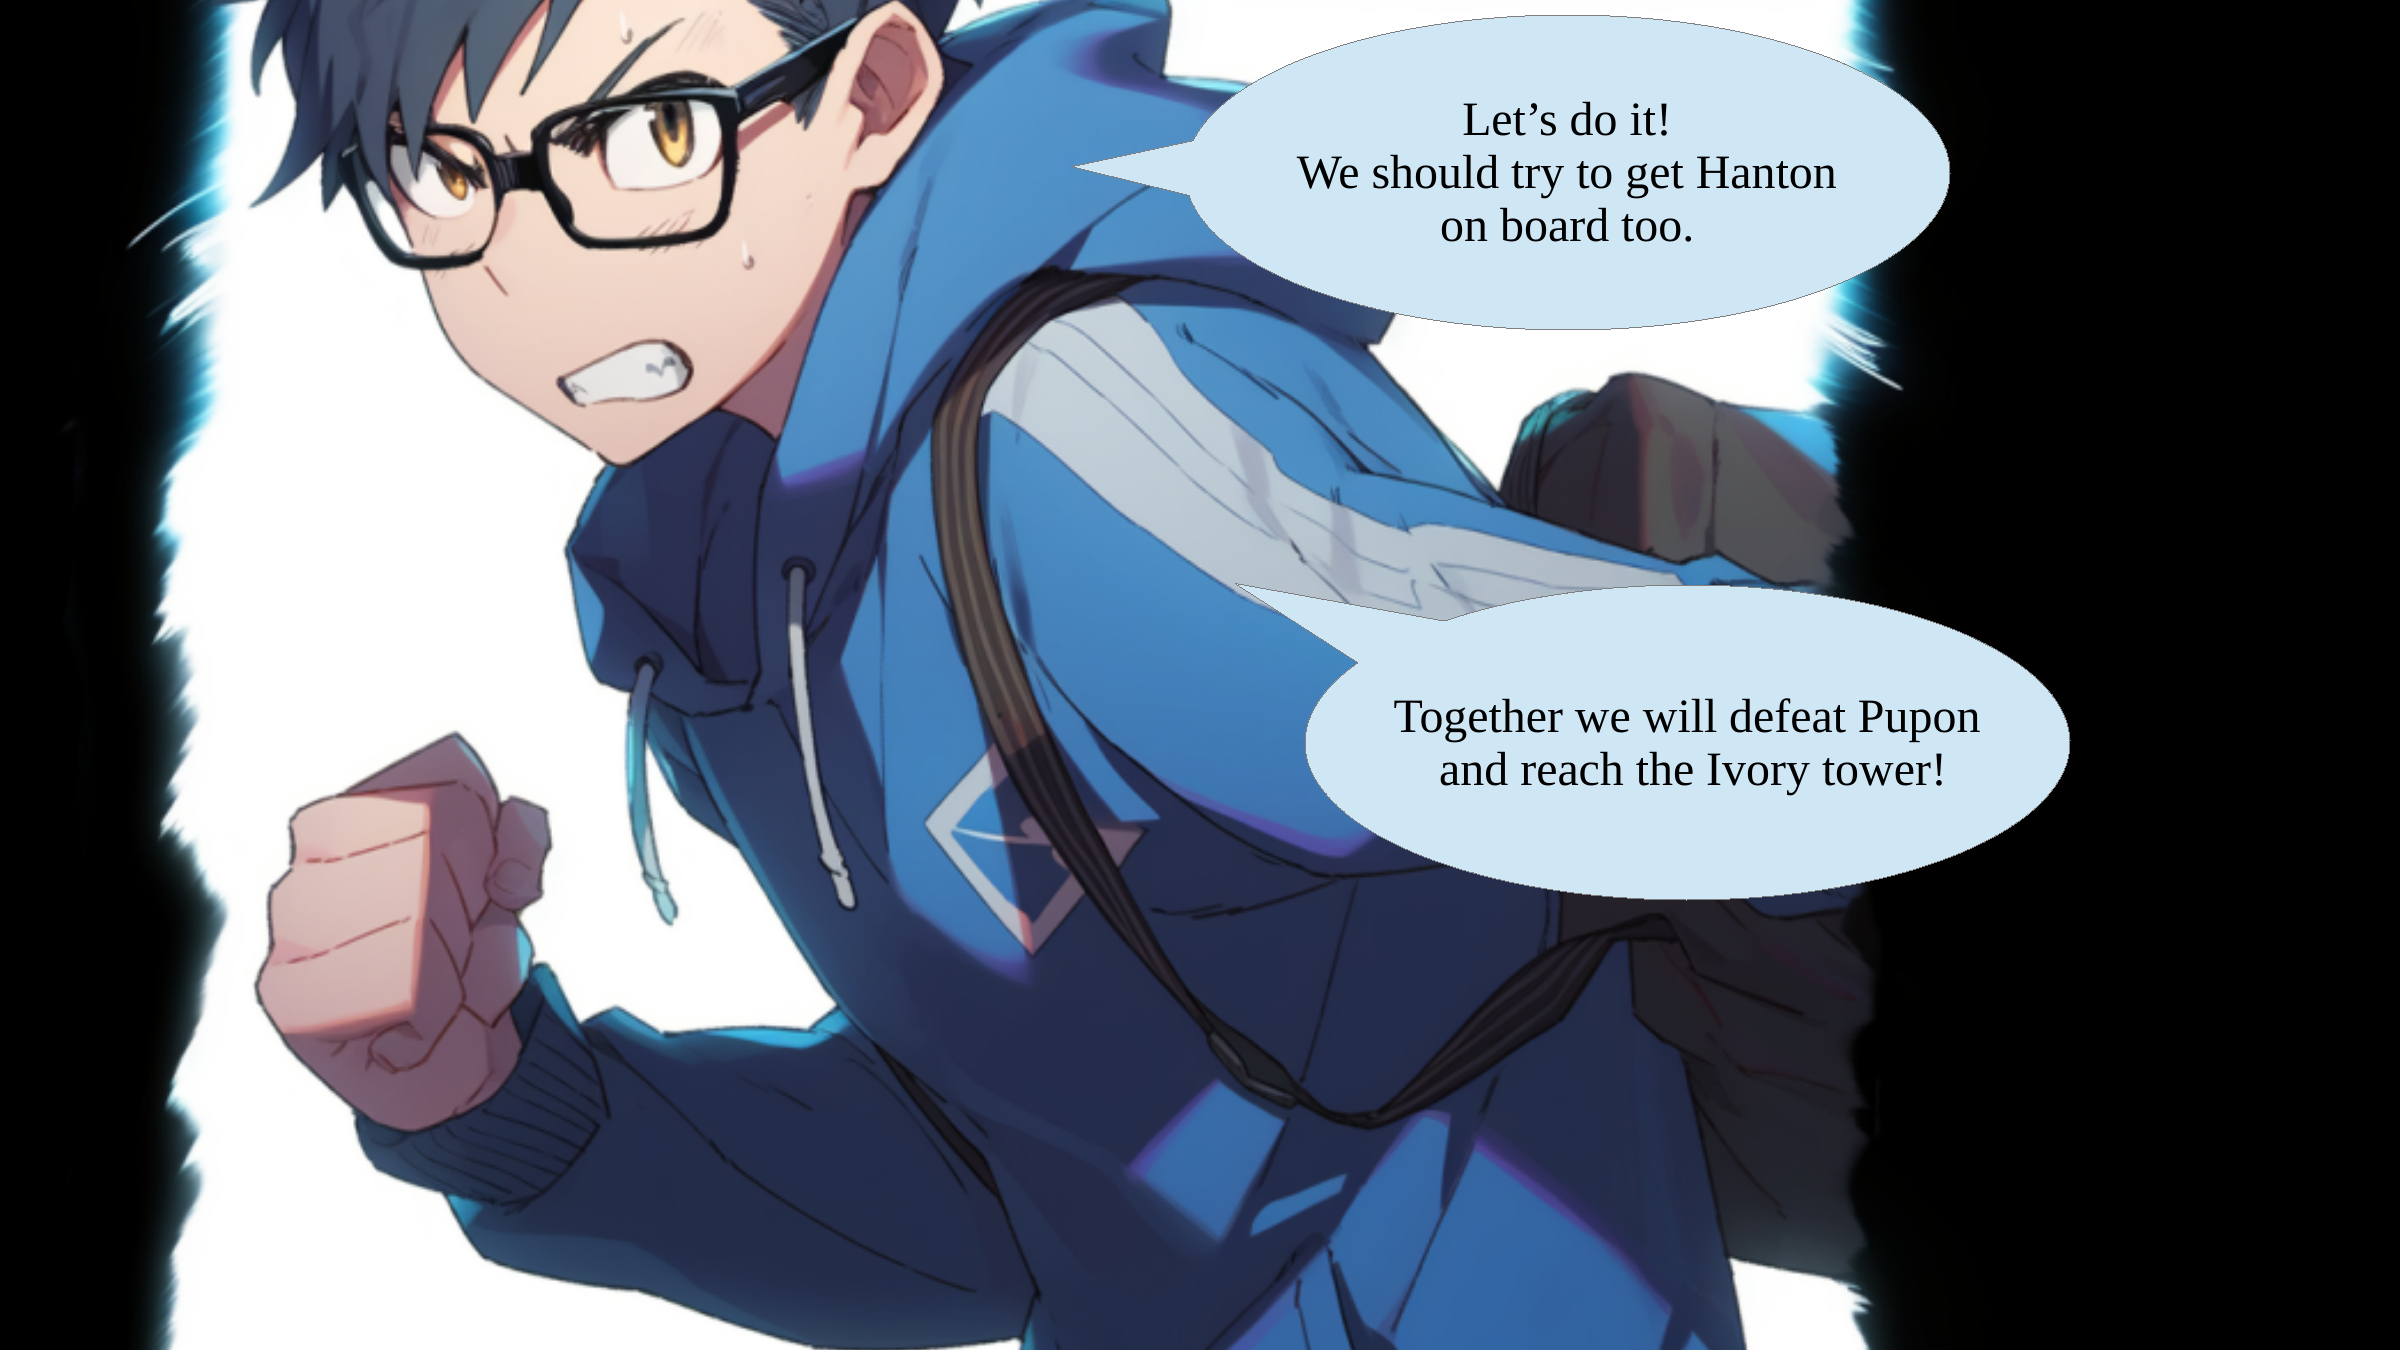

Let’s do it!
We should try to get Hanton
on board too.
Together we will defeat Pupon
 and reach the Ivory tower!